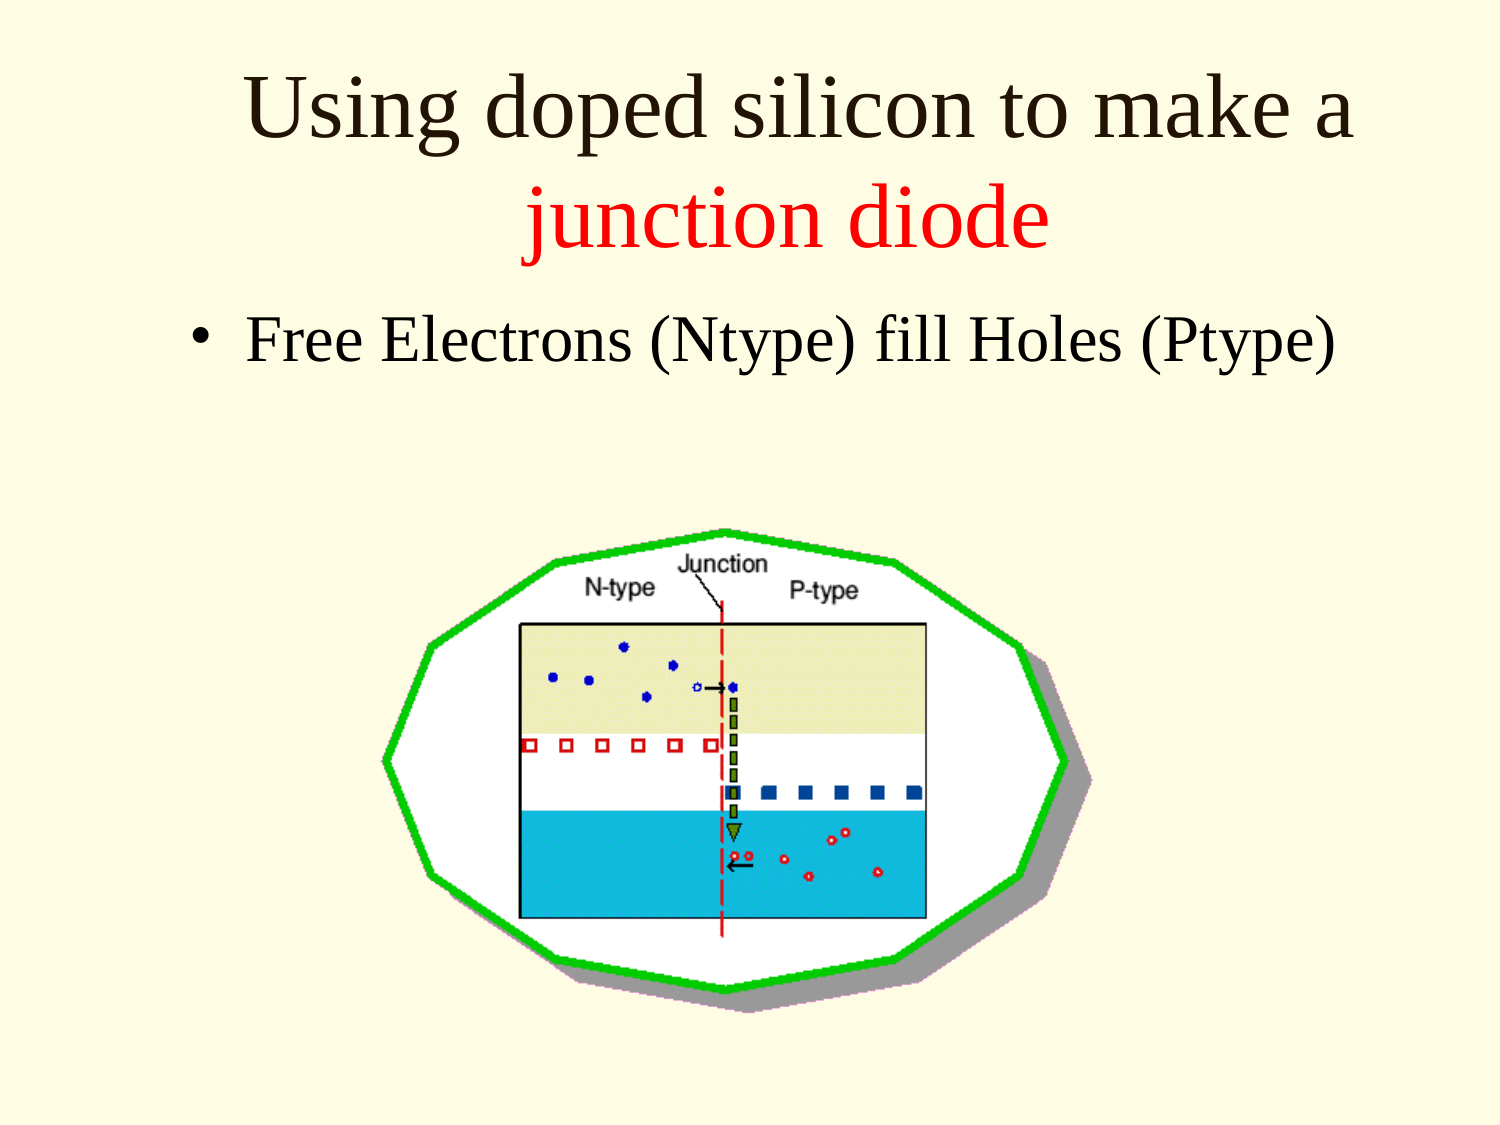

# Using doped silicon to make a junction diode
Free Electrons (Ntype) fill Holes (Ptype)‏